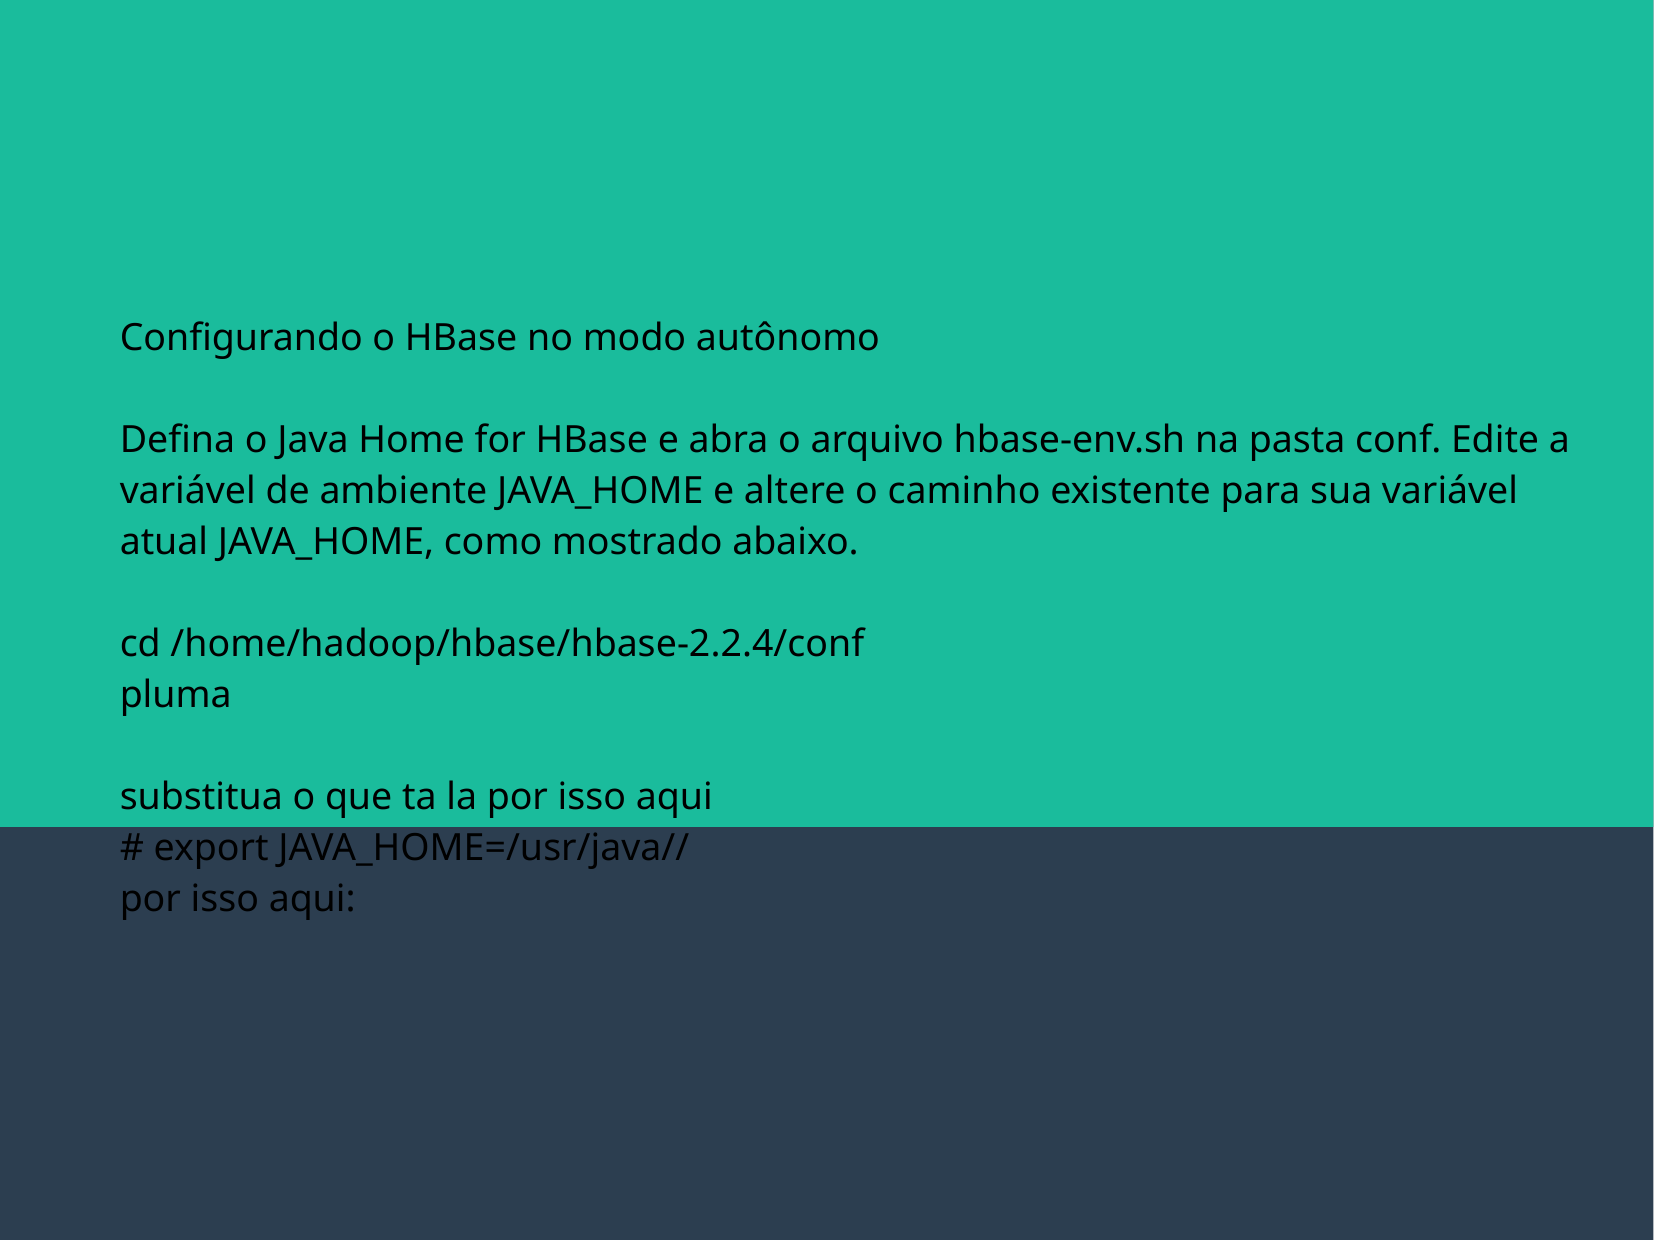

Configurando o HBase no modo autônomo
Defina o Java Home for HBase e abra o arquivo hbase-env.sh na pasta conf. Edite a variável de ambiente JAVA_HOME e altere o caminho existente para sua variável atual JAVA_HOME, como mostrado abaixo.
cd /home/hadoop/hbase/hbase-2.2.4/conf
pluma
substitua o que ta la por isso aqui
# export JAVA_HOME=/usr/java//
por isso aqui: